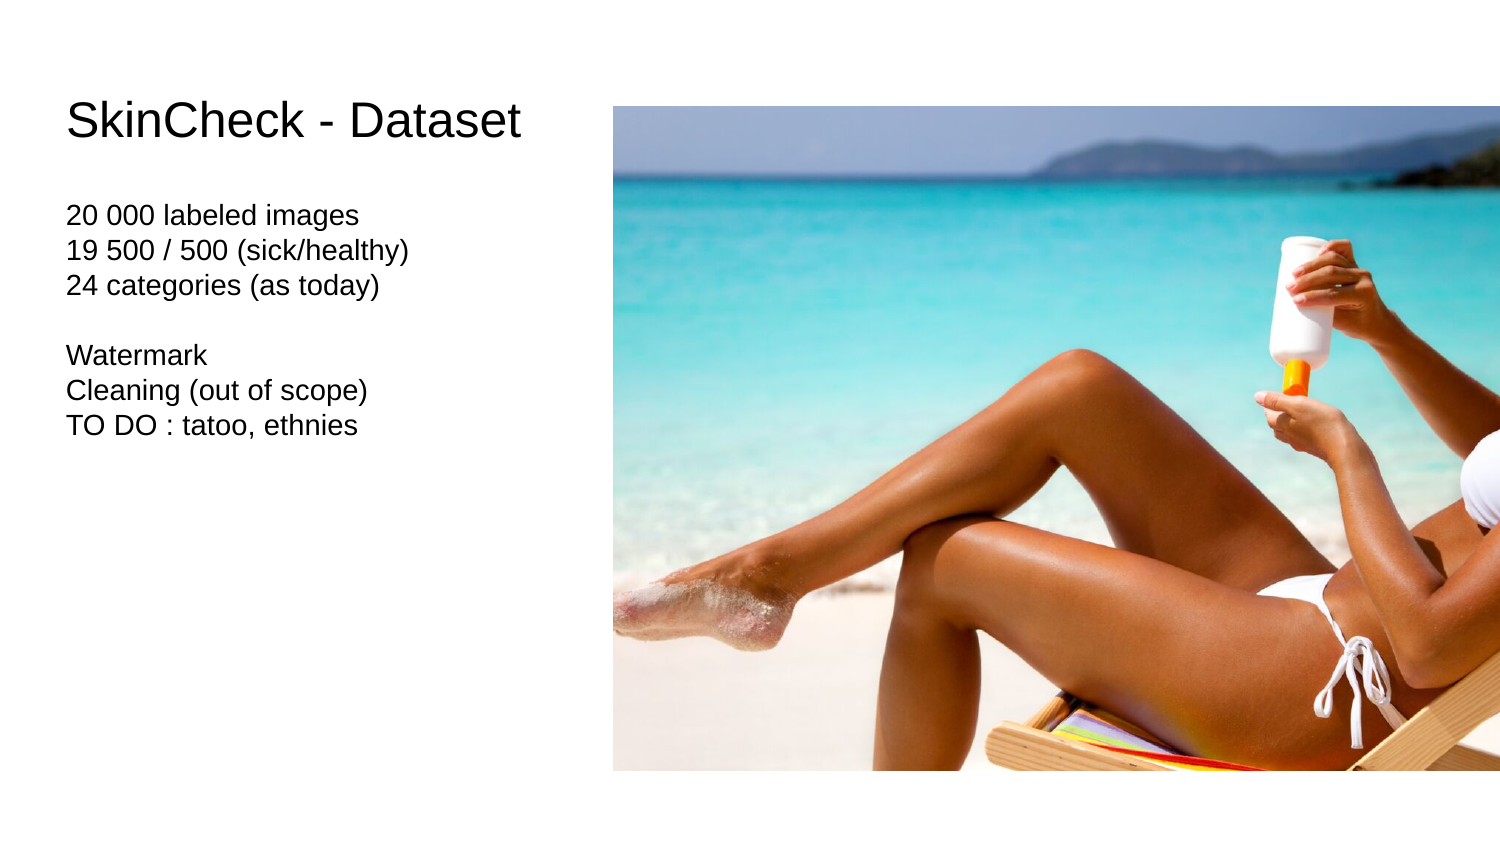

# SkinCheck - Dataset
20 000 labeled images
19 500 / 500 (sick/healthy)
24 categories (as today)
Watermark
Cleaning (out of scope)
TO DO : tatoo, ethnies